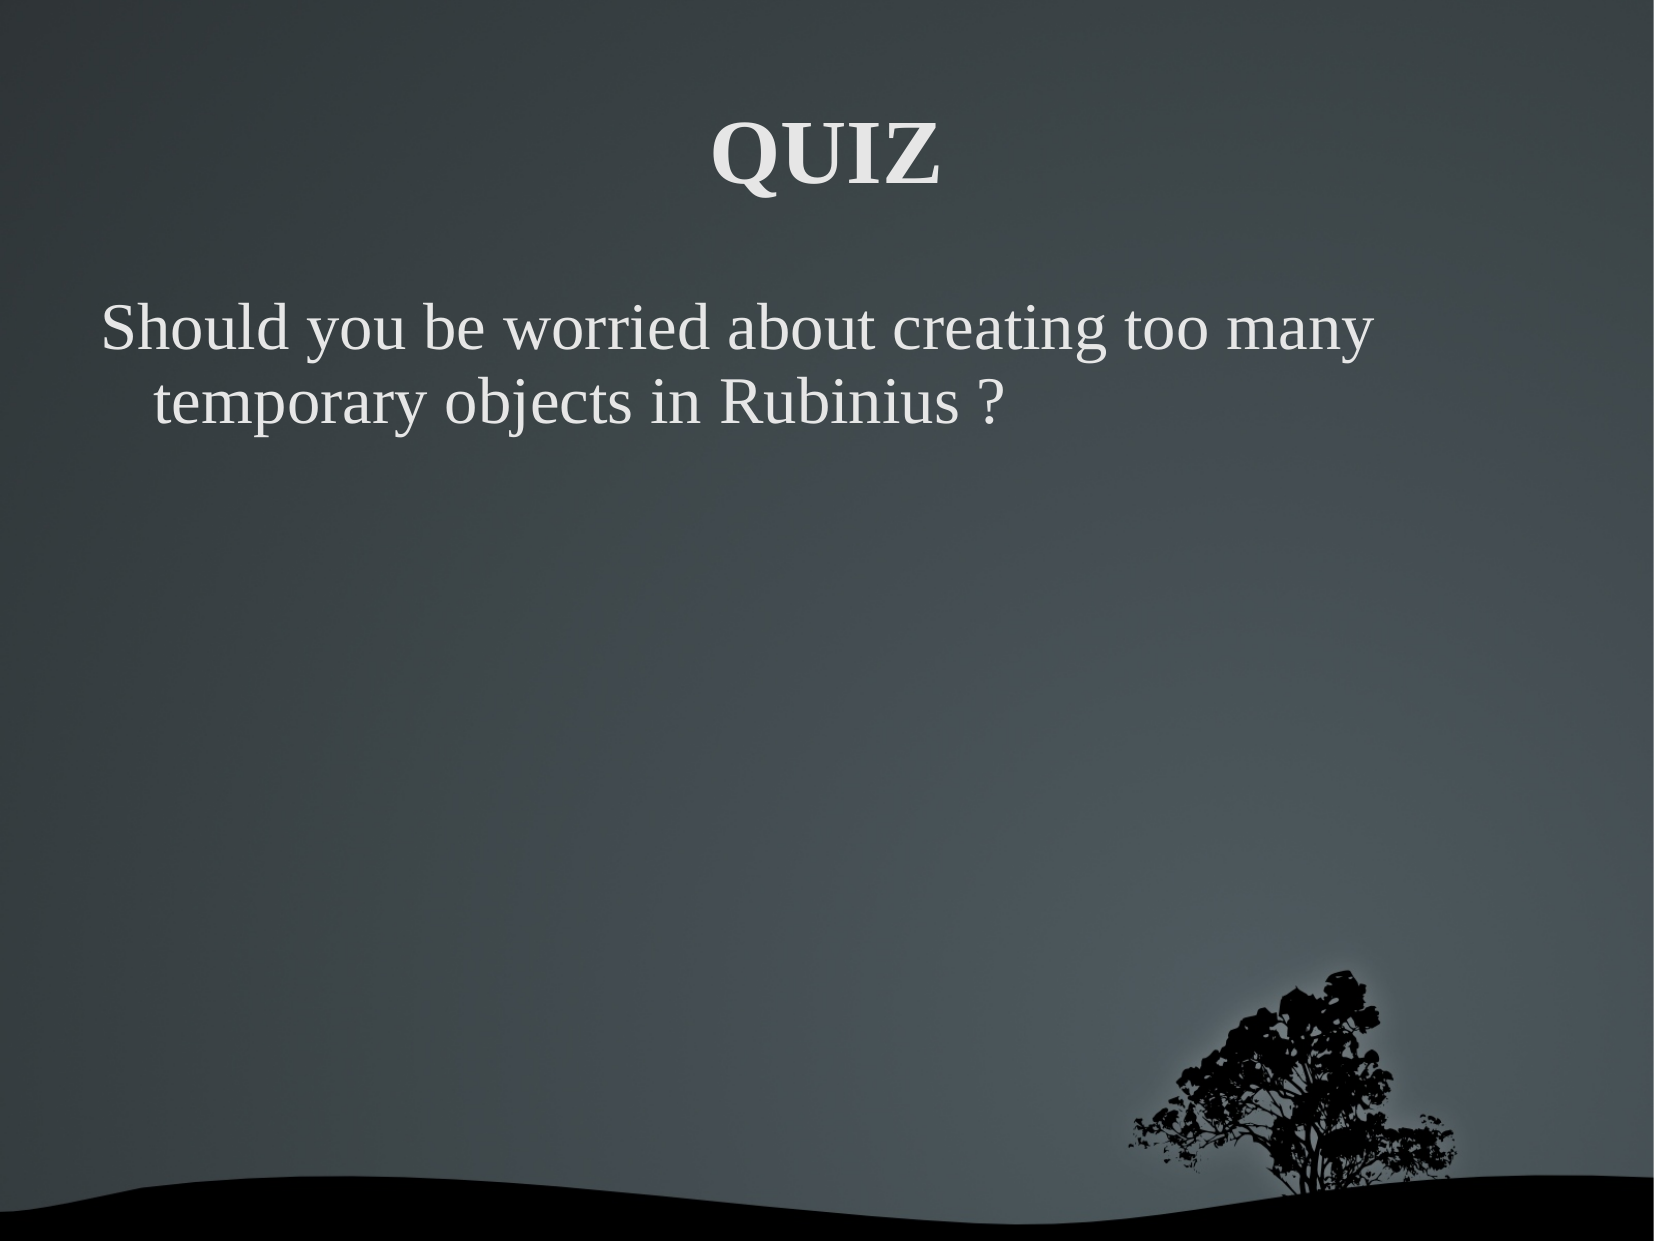

# QUIZ
Should you be worried about creating too many temporary objects in Rubinius ?